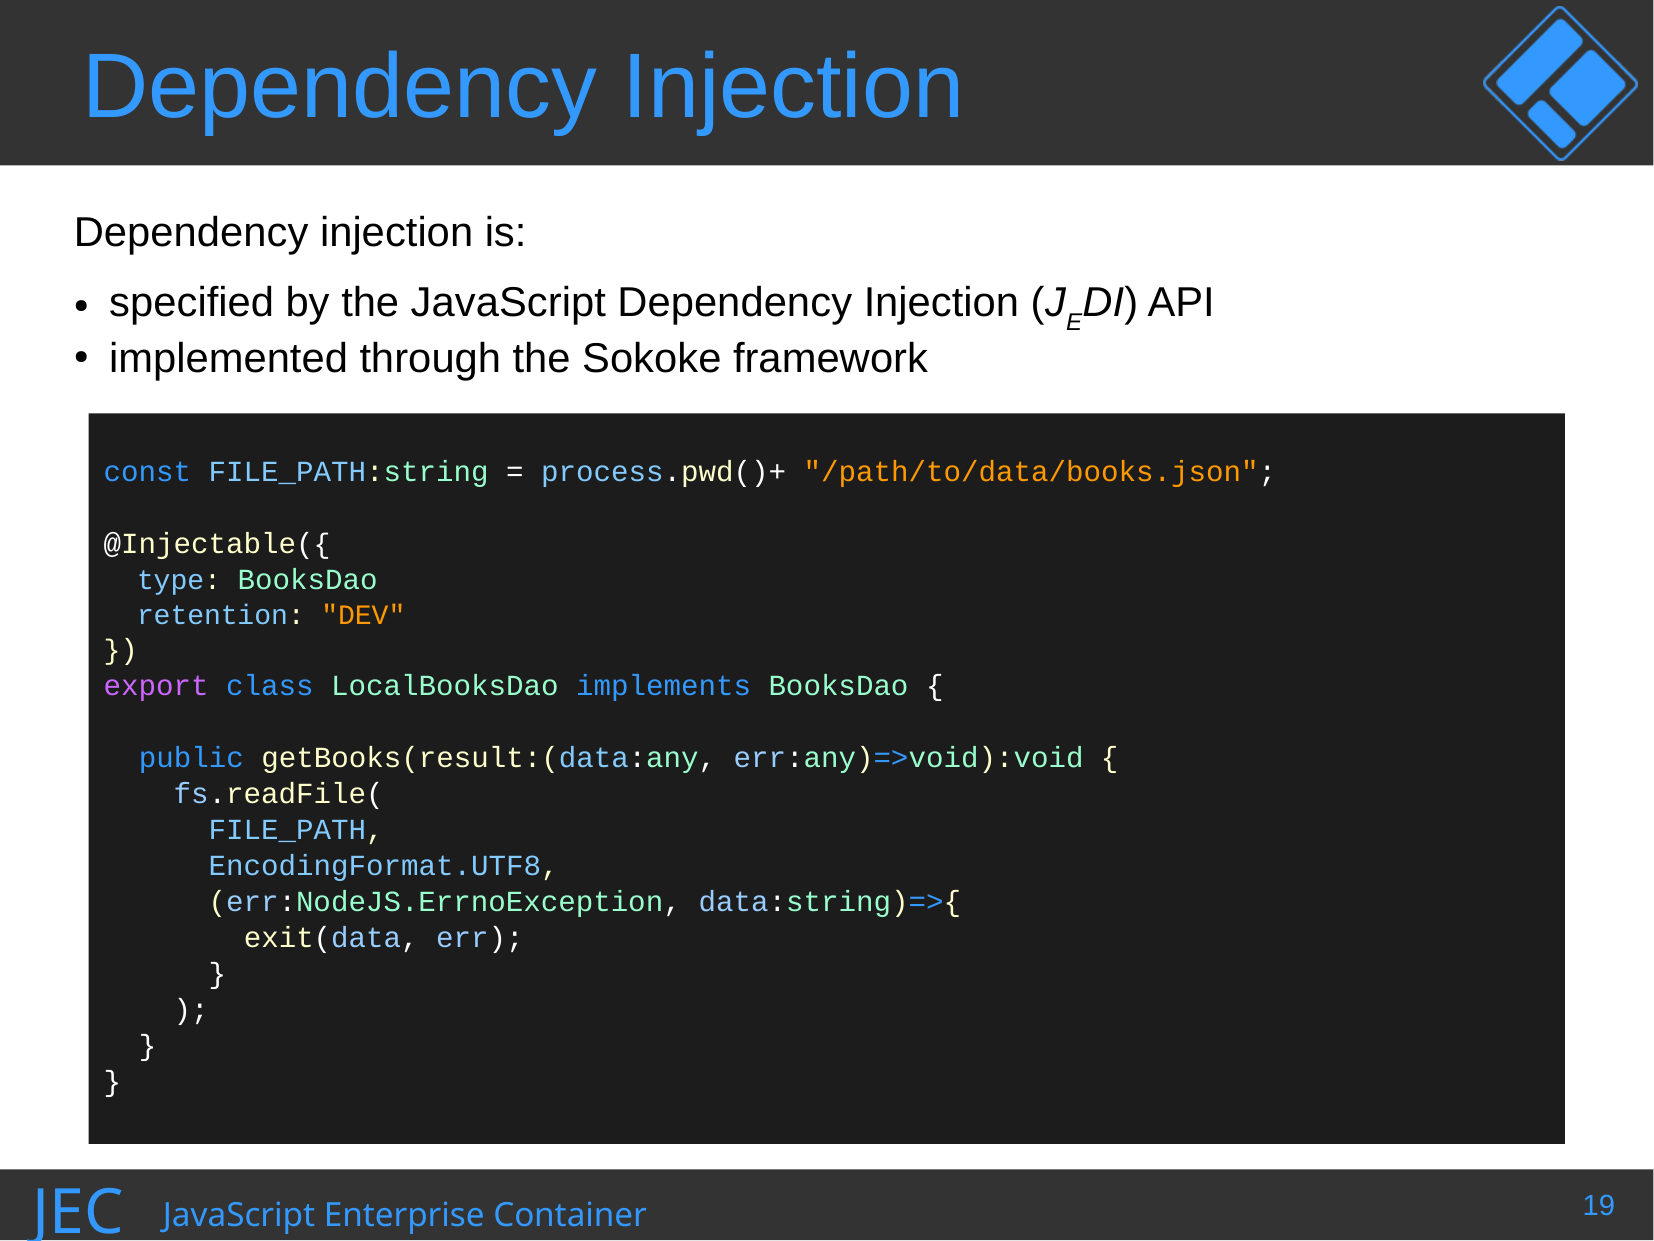

# Dependency Injection
Dependency injection is:
specified by the JavaScript Dependency Injection (JEDI) API
implemented through the Sokoke framework
const FILE_PATH:string = process.pwd()+ "/path/to/data/books.json";
@Injectable({
 type: BooksDao
 retention: "DEV"
})
export class LocalBooksDao implements BooksDao {
 public getBooks(result:(data:any, err:any)=>void):void {
 fs.readFile(
 FILE_PATH,
 EncodingFormat.UTF8,
 (err:NodeJS.ErrnoException, data:string)=>{
 exit(data, err);
 }
 );
 }
}
JEC
19
JavaScript Enterprise Container